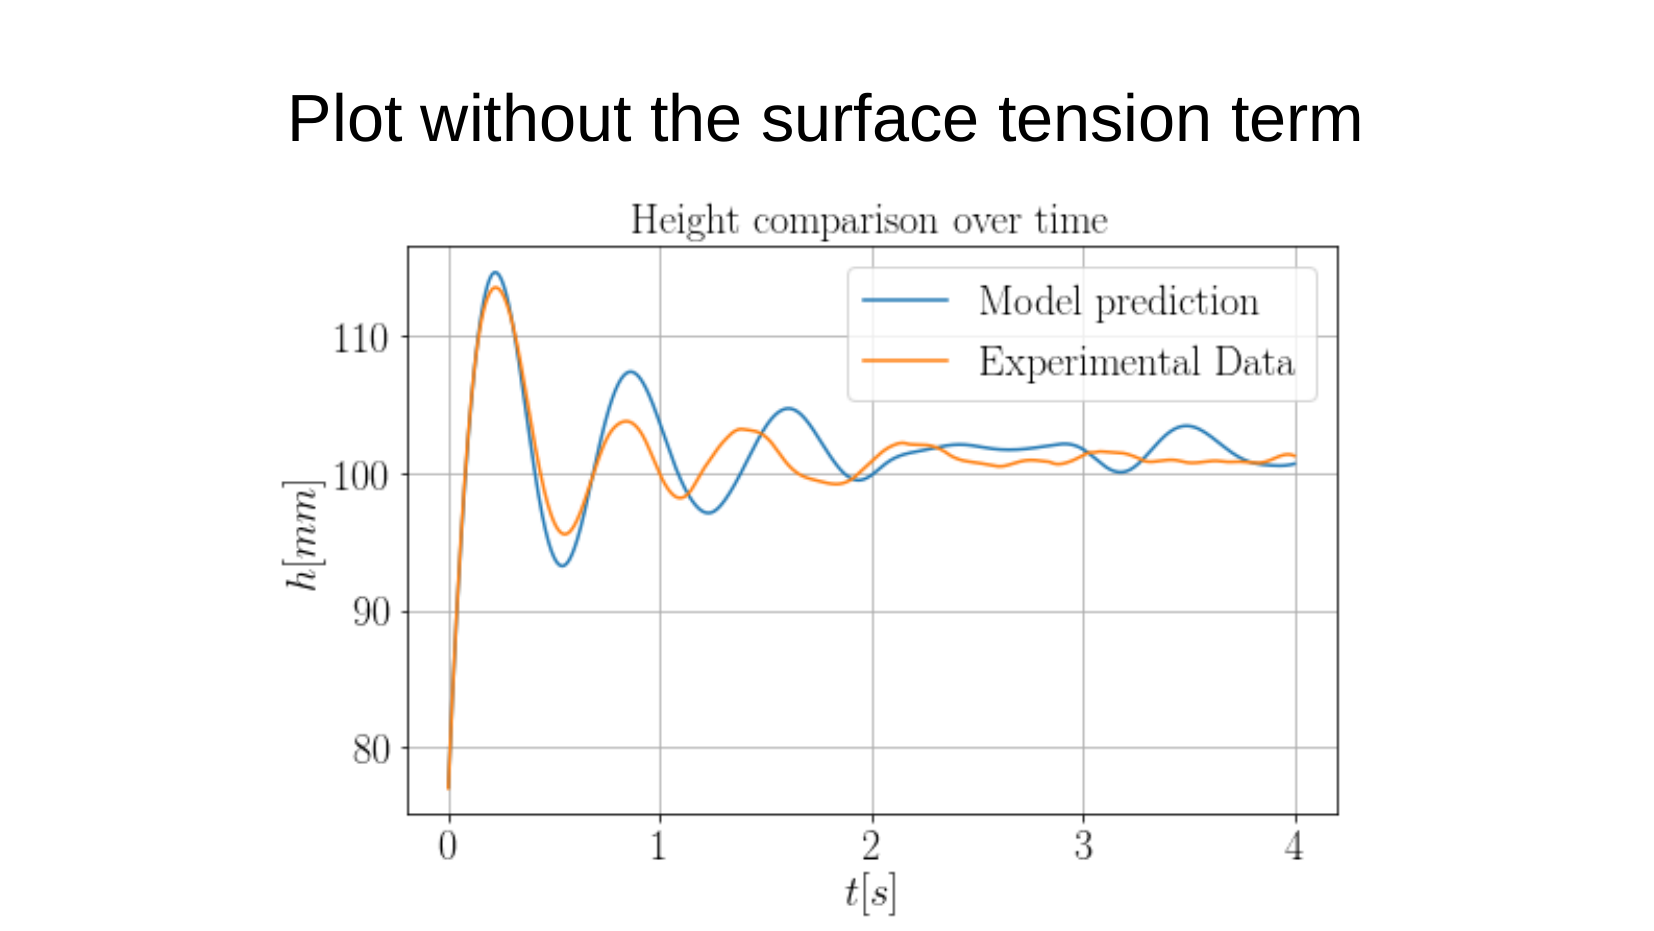

# Plot without the surface tension term